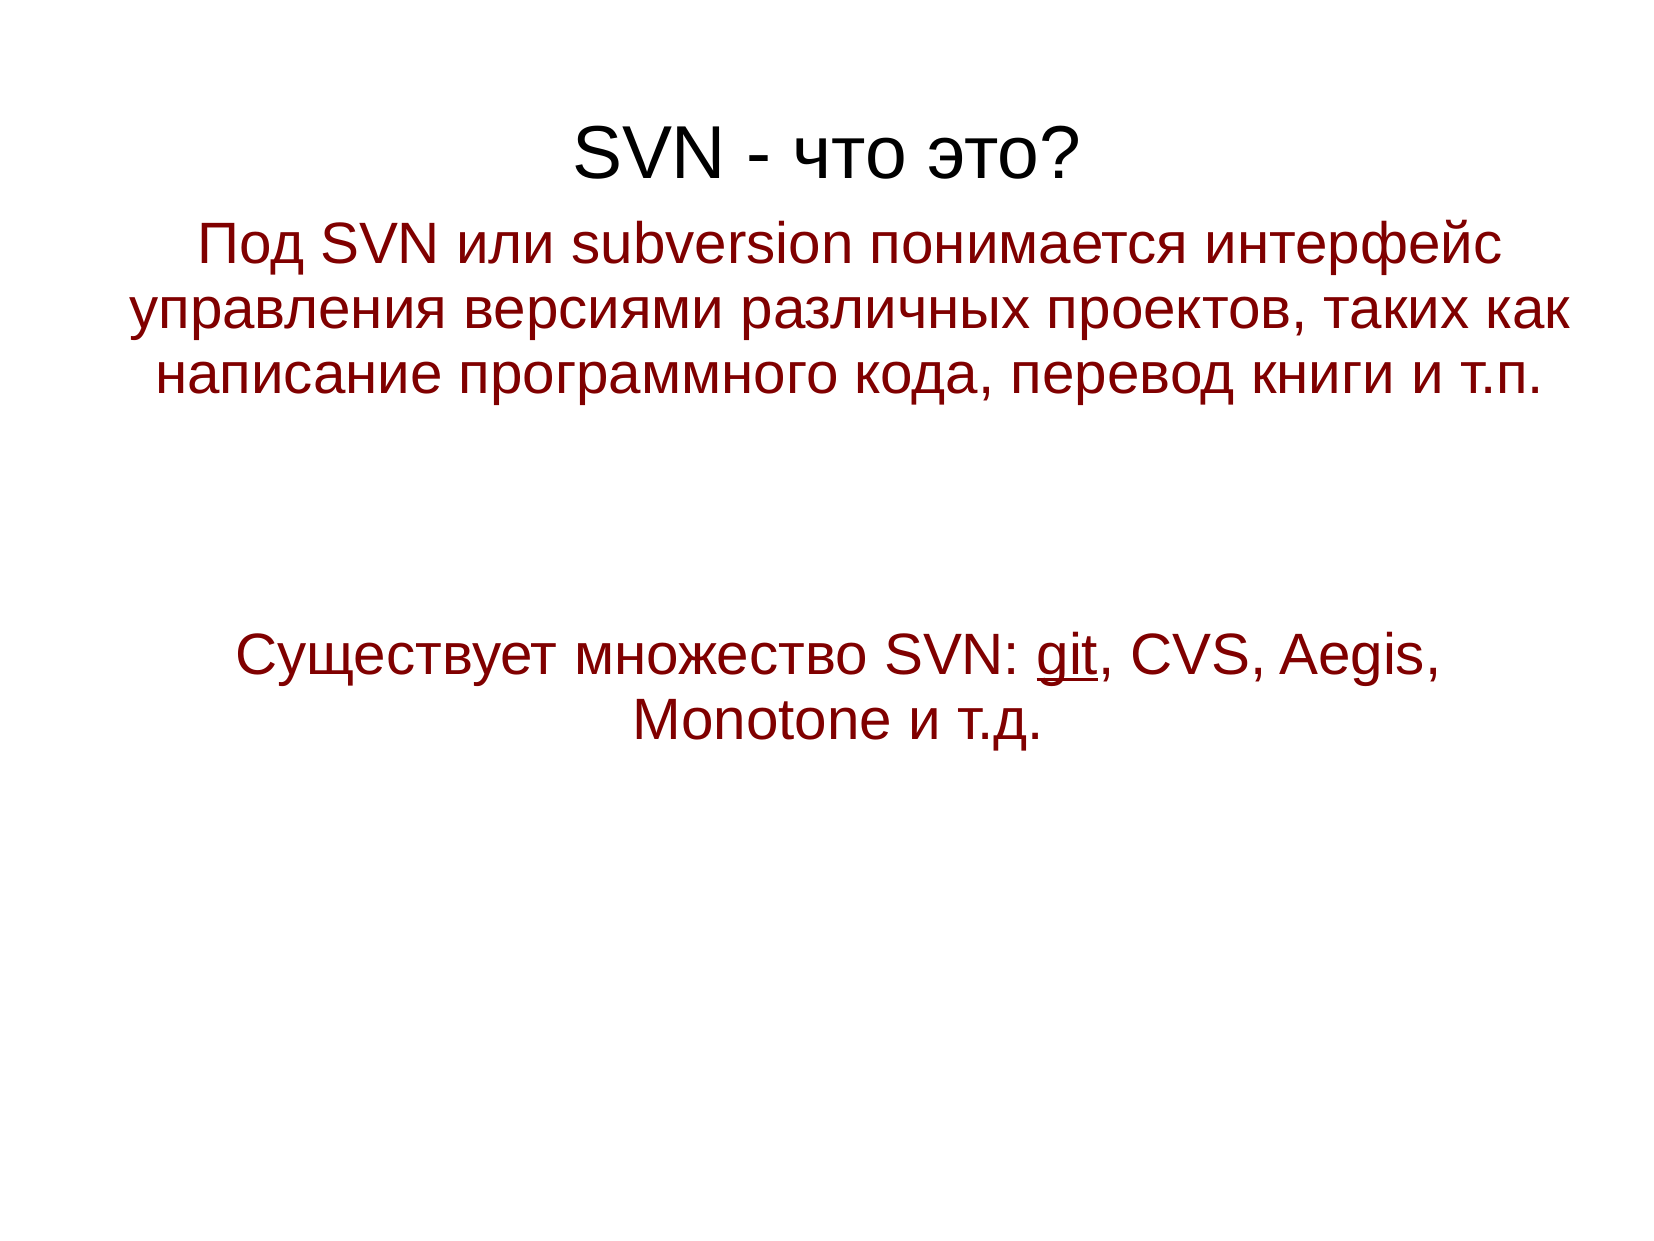

# SVN - что это?
Под SVN или subversion понимается интерфейс управления версиями различных проектов, таких как написание программного кода, перевод книги и т.п.
Существует множество SVN: git, CVS, Aegis, Monotone и т.д.